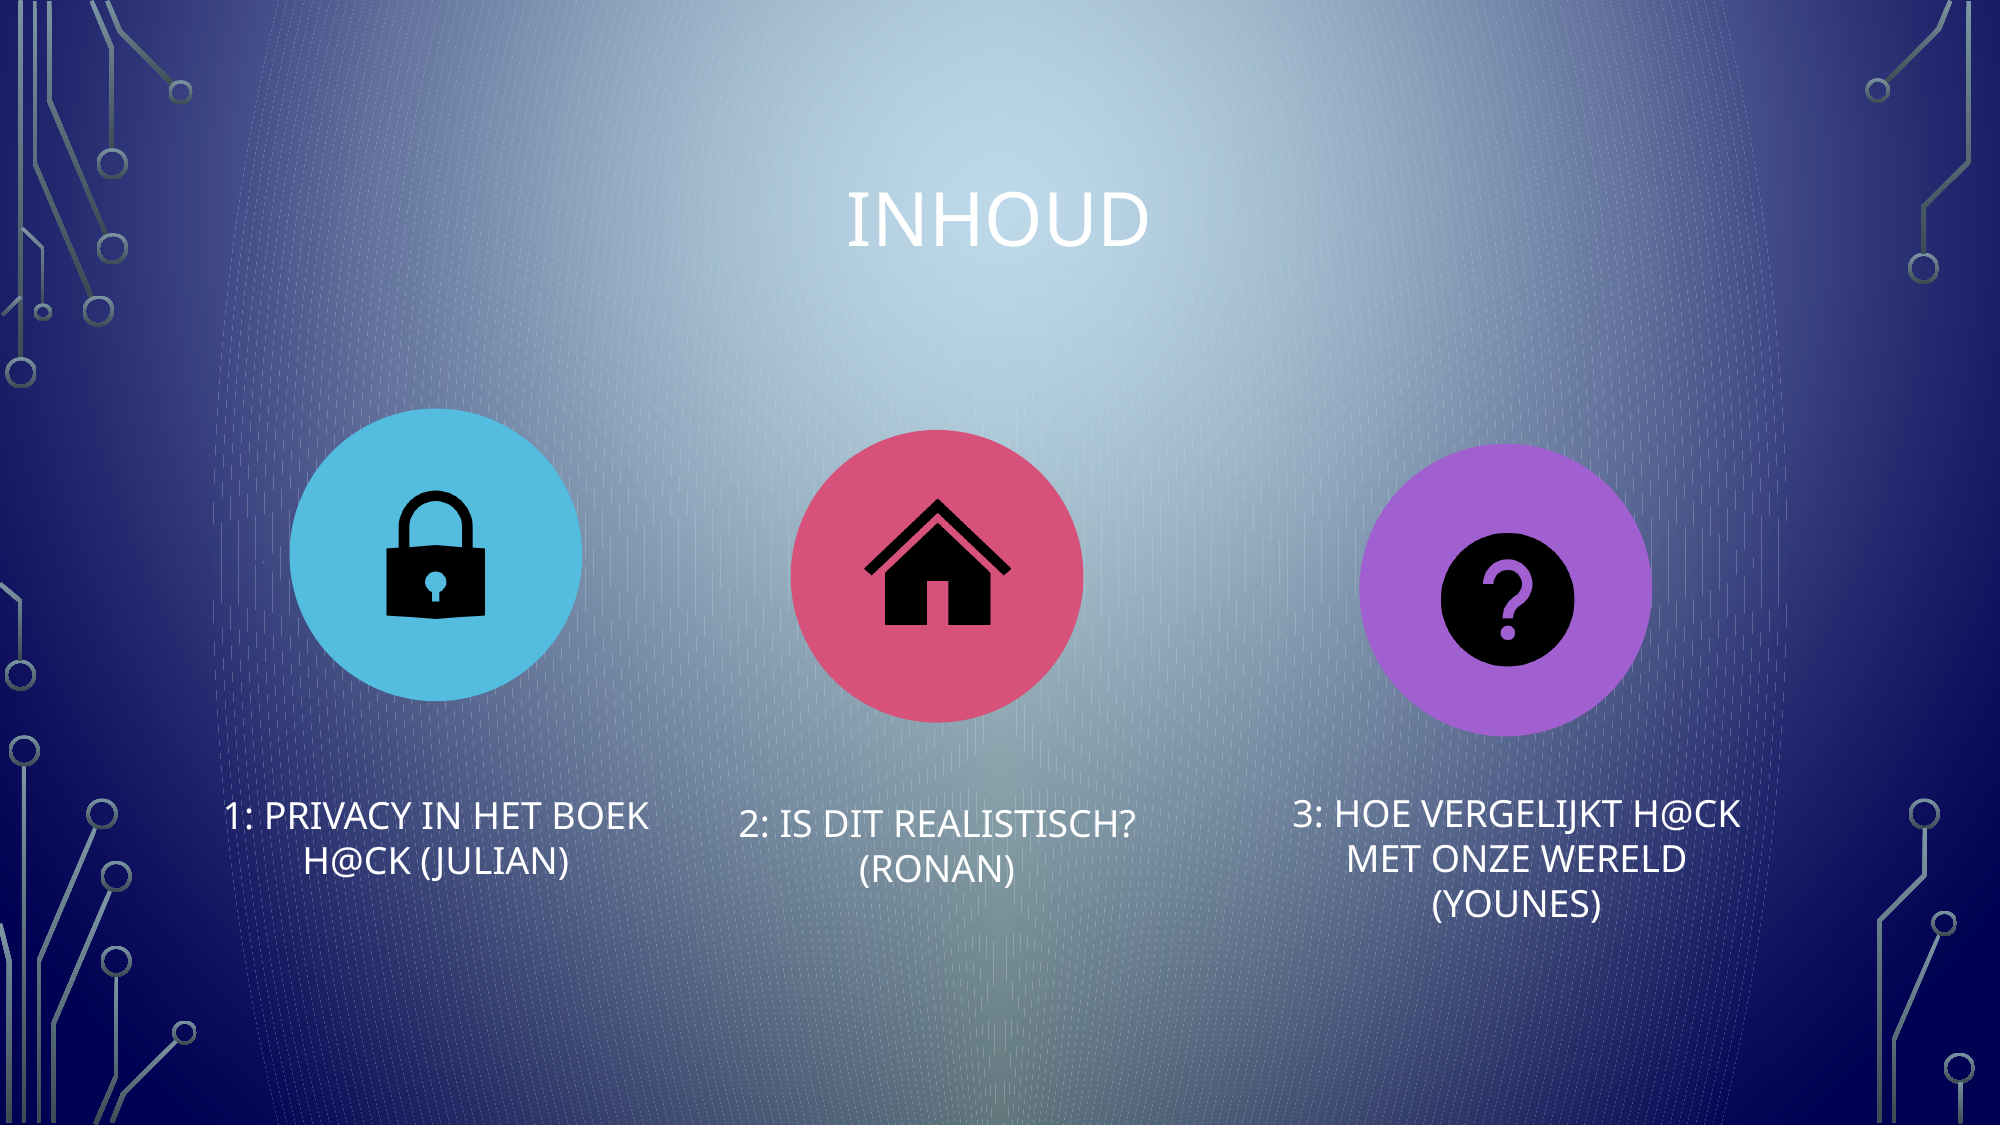

# INHOUD
3: HOE VERGELIJKT H@CK MET ONZE WERELD (YOUNES)
1: PRIVACY IN HET BOEK H@CK (JULIAN)
2: IS DIT REALISTISCH? (RONAN)